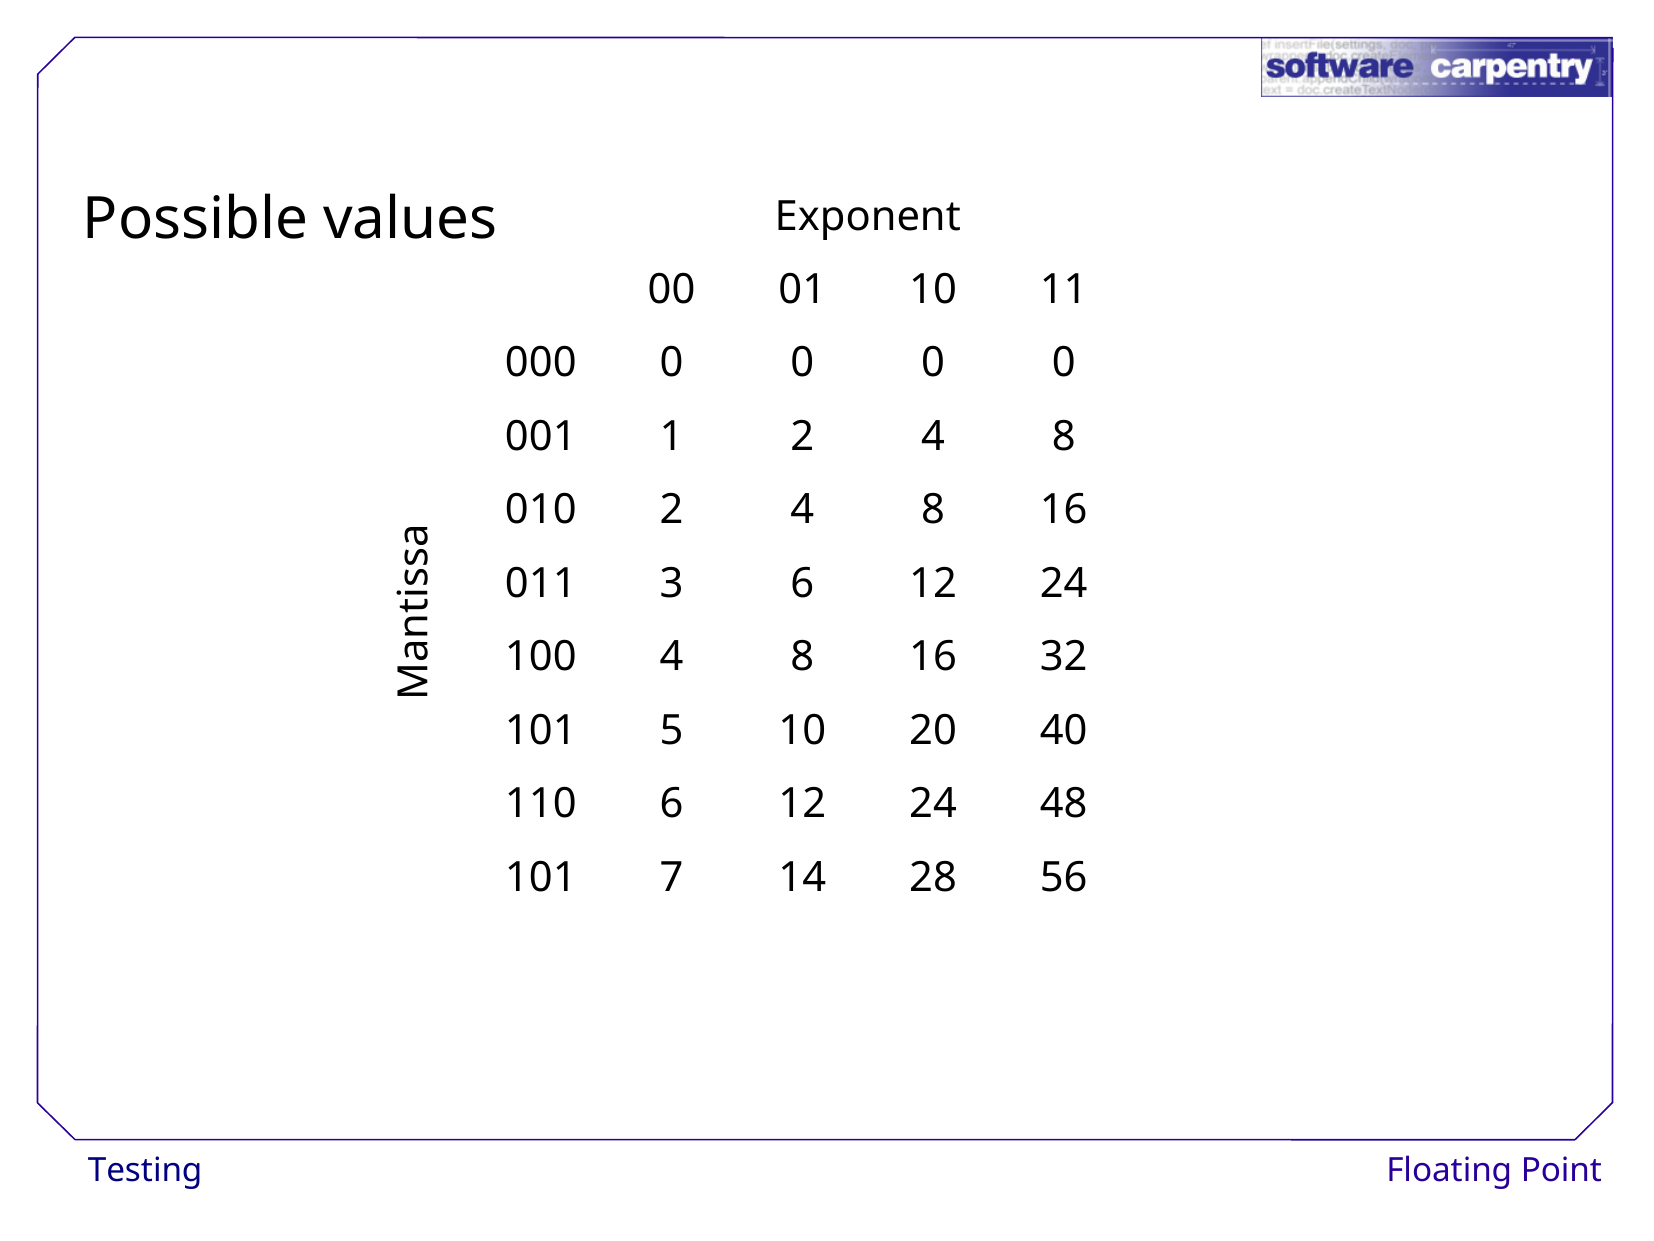

Possible values
| | | Exponent | | | |
| --- | --- | --- | --- | --- | --- |
| | | 00 | 01 | 10 | 11 |
| | 000 | 0 | 0 | 0 | 0 |
| | 001 | 1 | 2 | 4 | 8 |
| | 010 | 2 | 4 | 8 | 16 |
| | 011 | 3 | 6 | 12 | 24 |
| | 100 | 4 | 8 | 16 | 32 |
| | 101 | 5 | 10 | 20 | 40 |
| | 110 | 6 | 12 | 24 | 48 |
| | 101 | 7 | 14 | 28 | 56 |
Mantissa